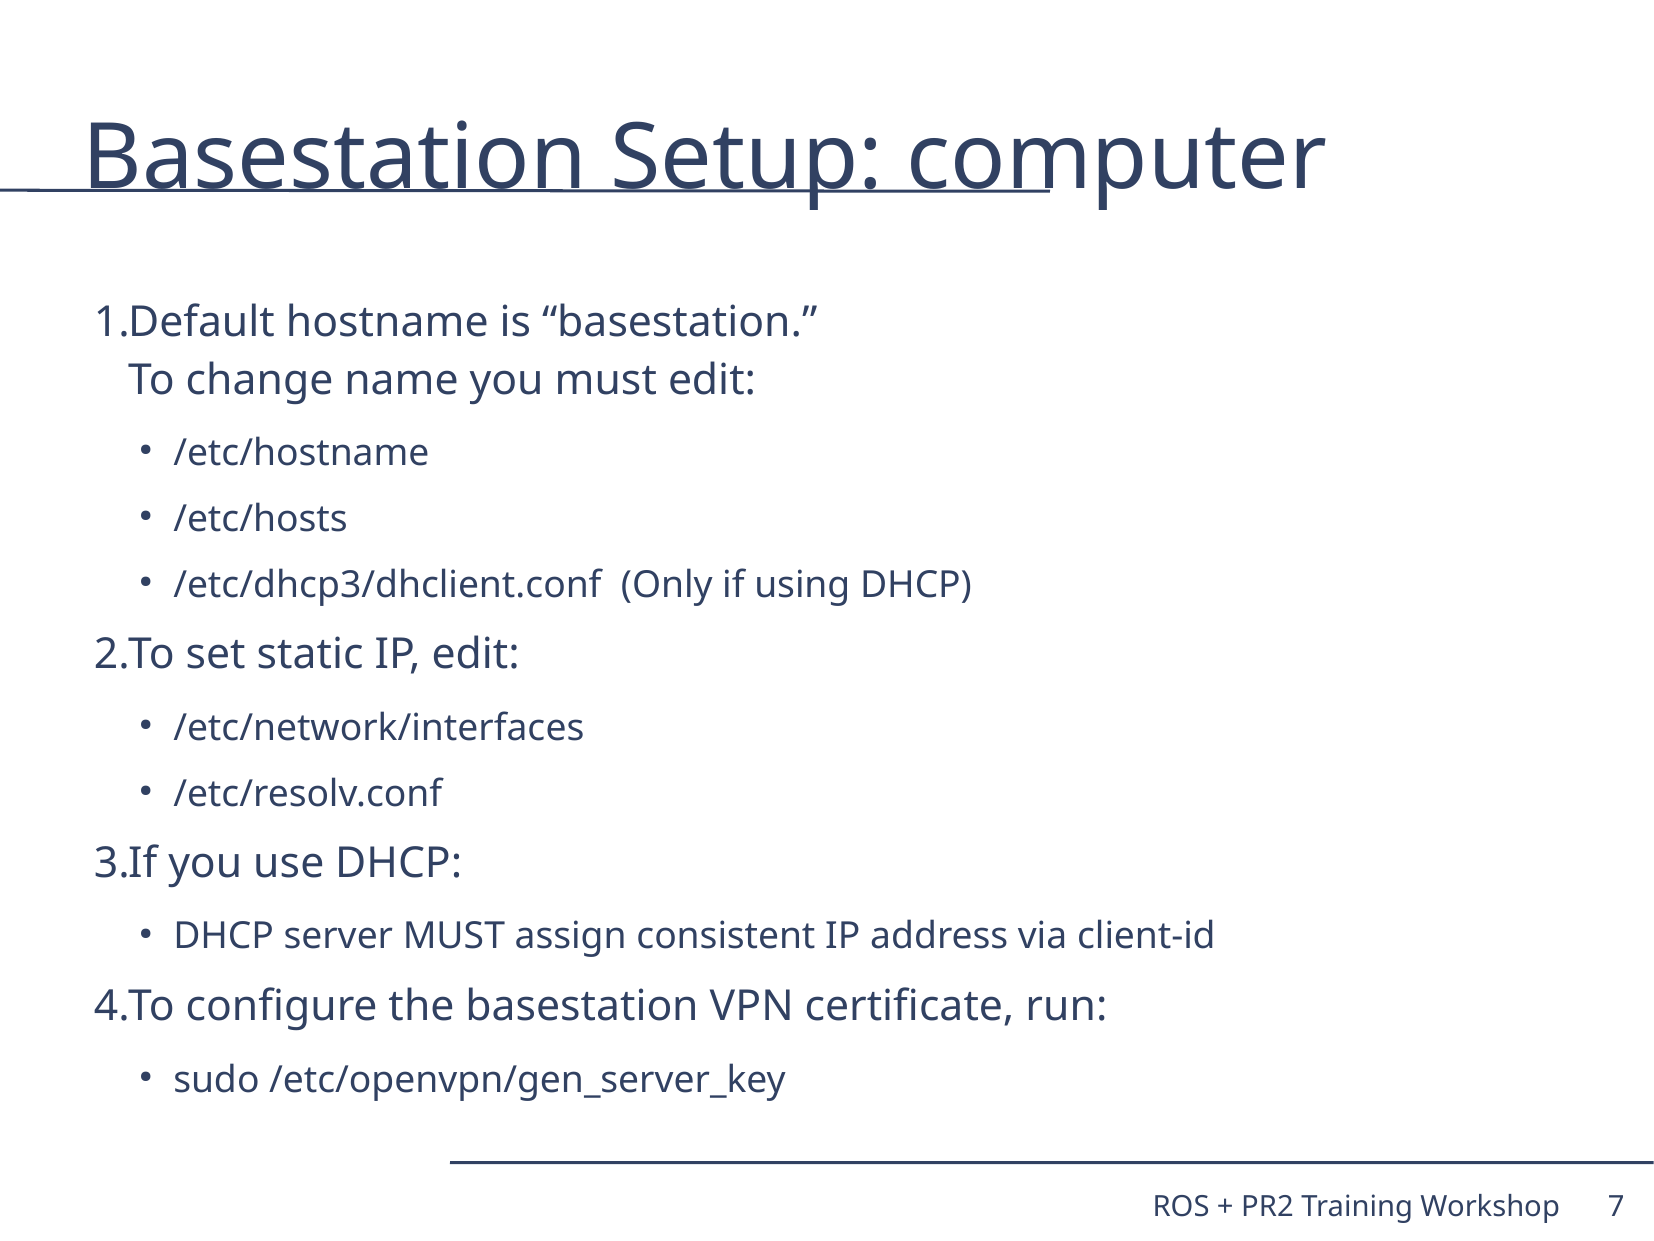

# Basestation Setup: computer
Default hostname is “basestation.”
To change name you must edit:
/etc/hostname
/etc/hosts
/etc/dhcp3/dhclient.conf (Only if using DHCP)
To set static IP, edit:
/etc/network/interfaces
/etc/resolv.conf
If you use DHCP:
DHCP server MUST assign consistent IP address via client-id
To configure the basestation VPN certificate, run:
sudo /etc/openvpn/gen_server_key